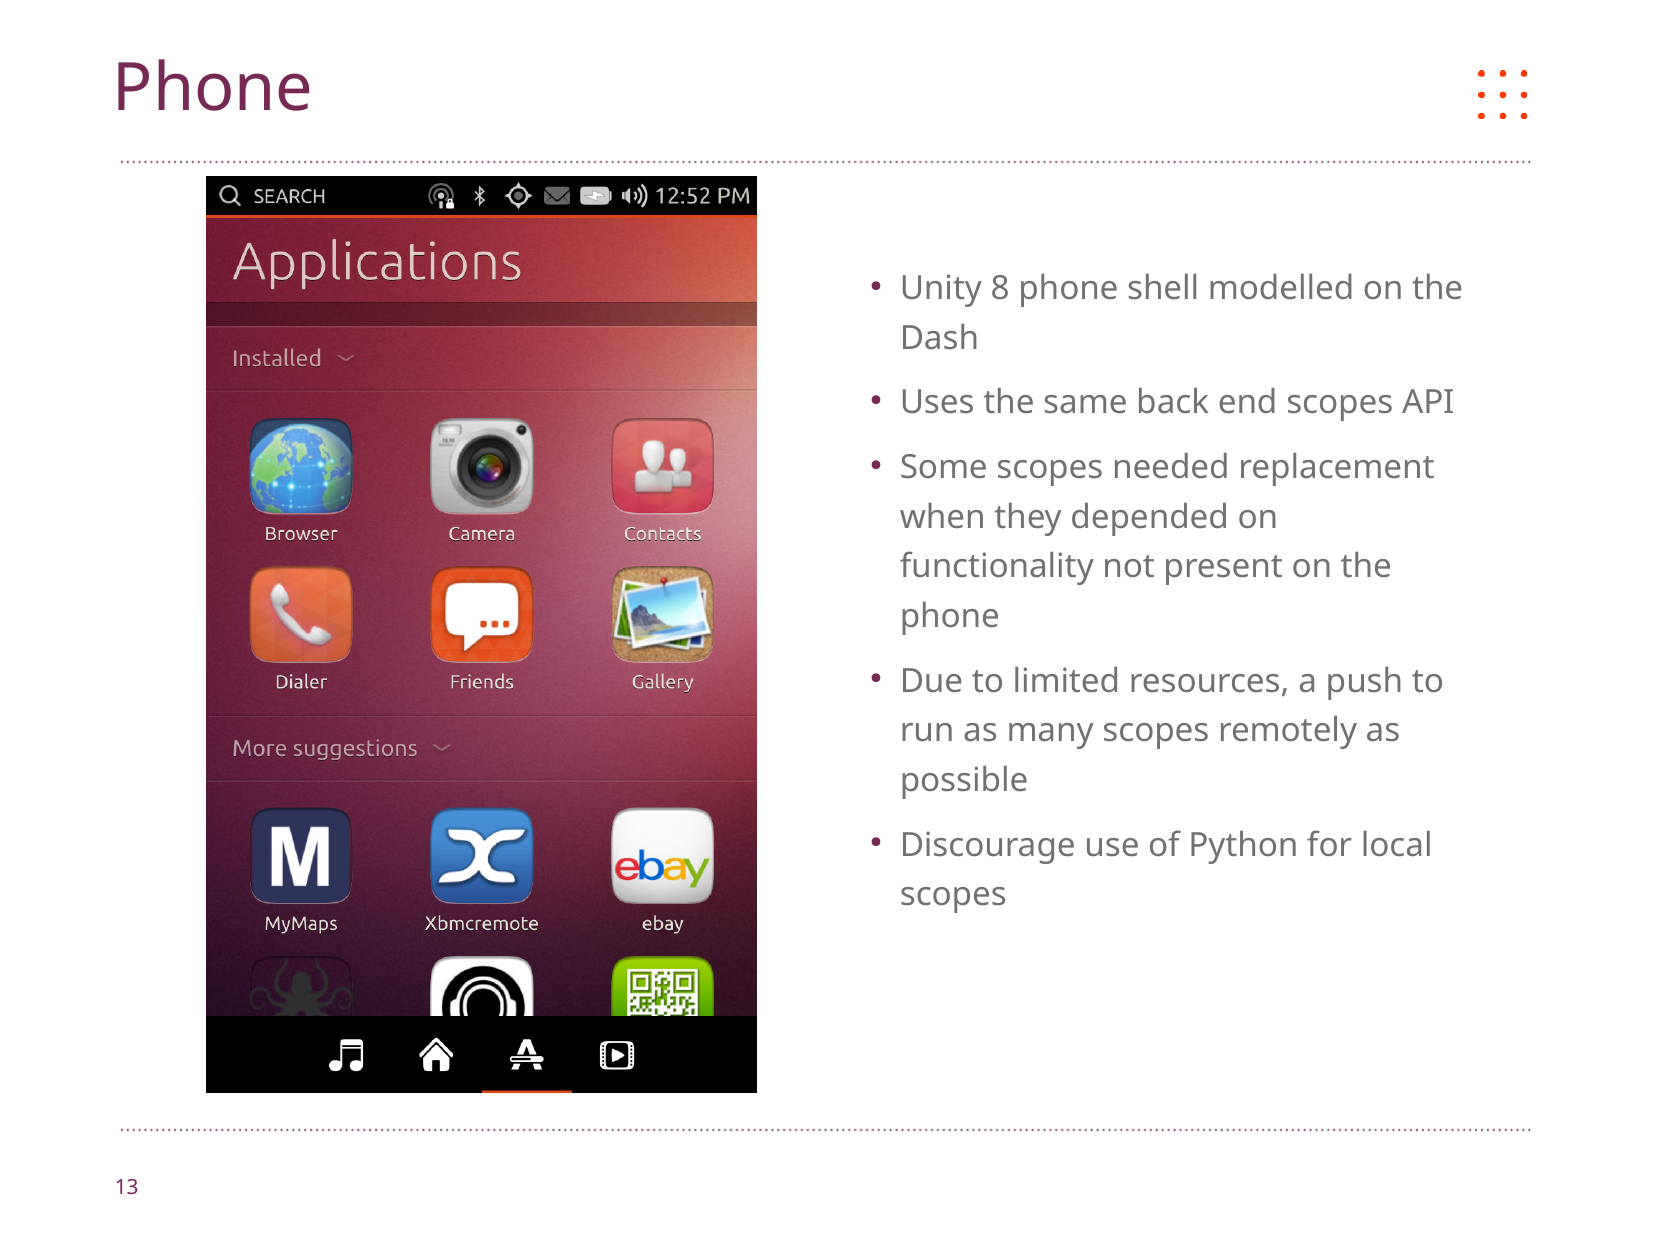

# Phone
Unity 8 phone shell modelled on the Dash
Uses the same back end scopes API
Some scopes needed replacement when they depended on functionality not present on the phone
Due to limited resources, a push to run as many scopes remotely as possible
Discourage use of Python for local scopes